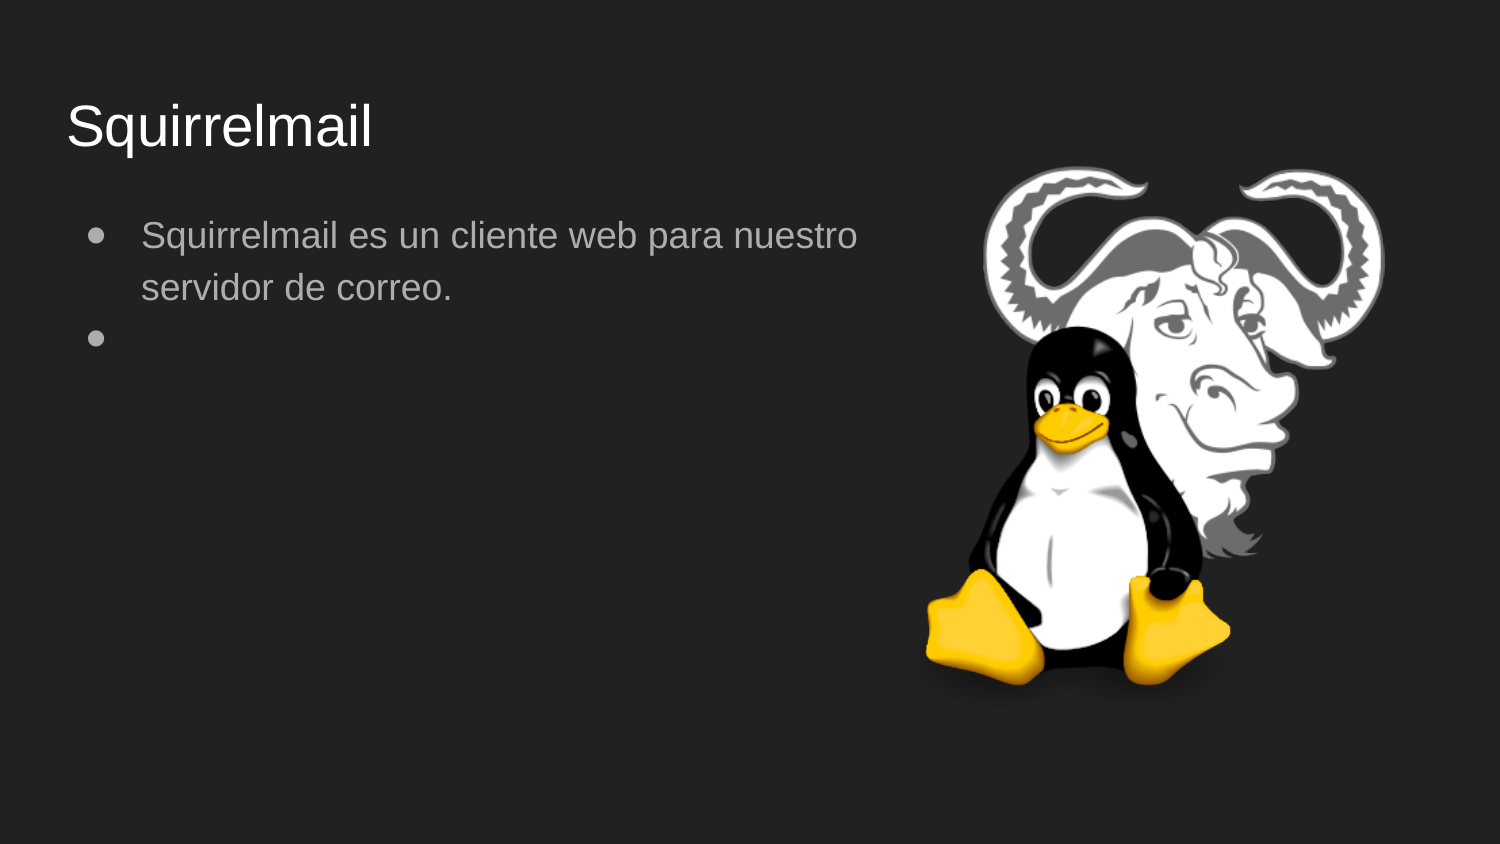

# Squirrelmail
Squirrelmail es un cliente web para nuestro servidor de correo.